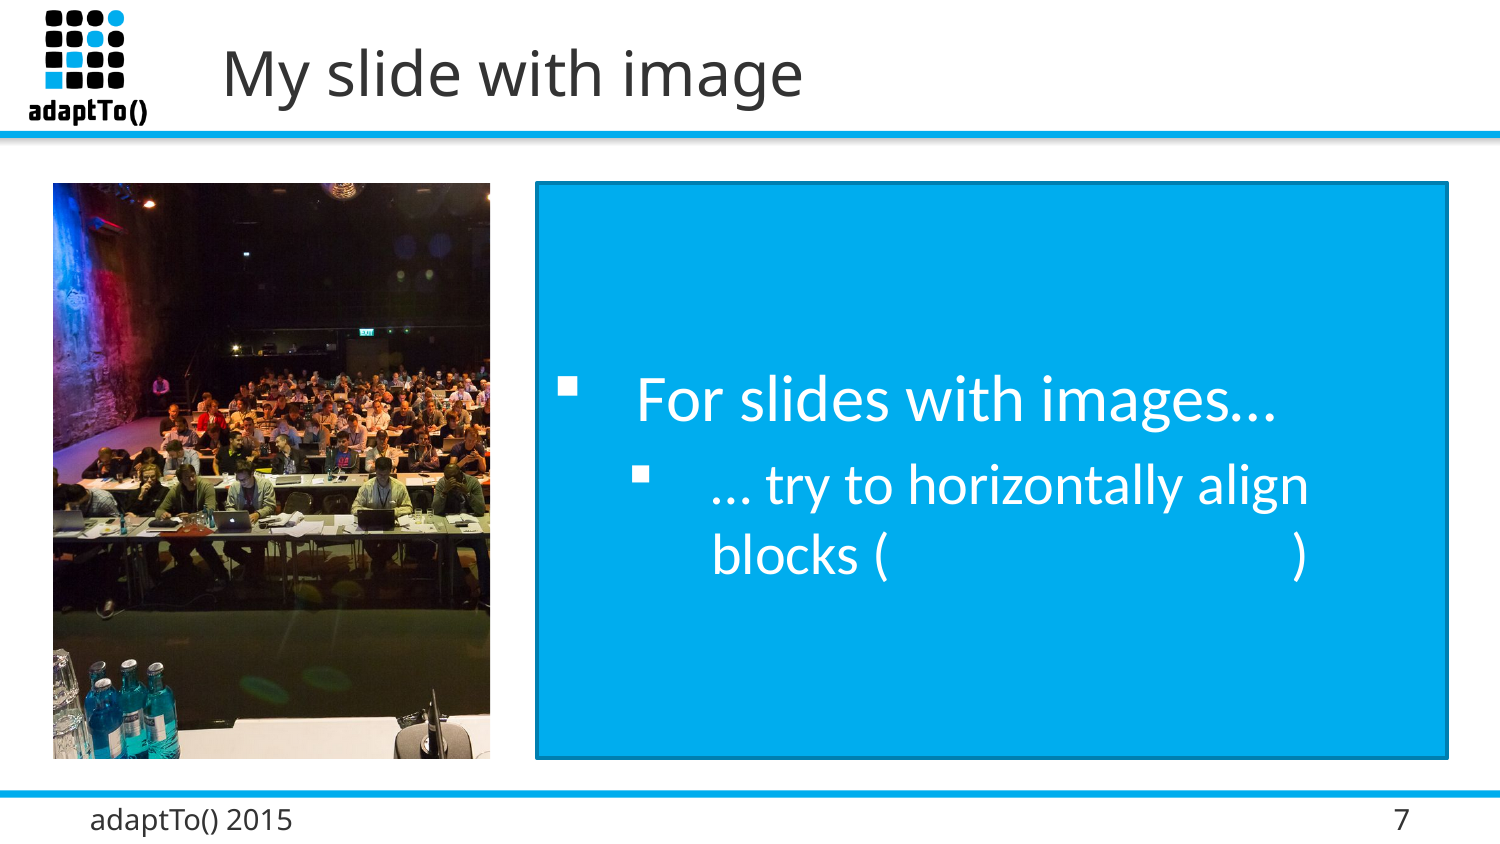

# My slide with image
For slides with images…
… try to horizontally align blocks (16: 9 widescreen)
adaptTo() 2015